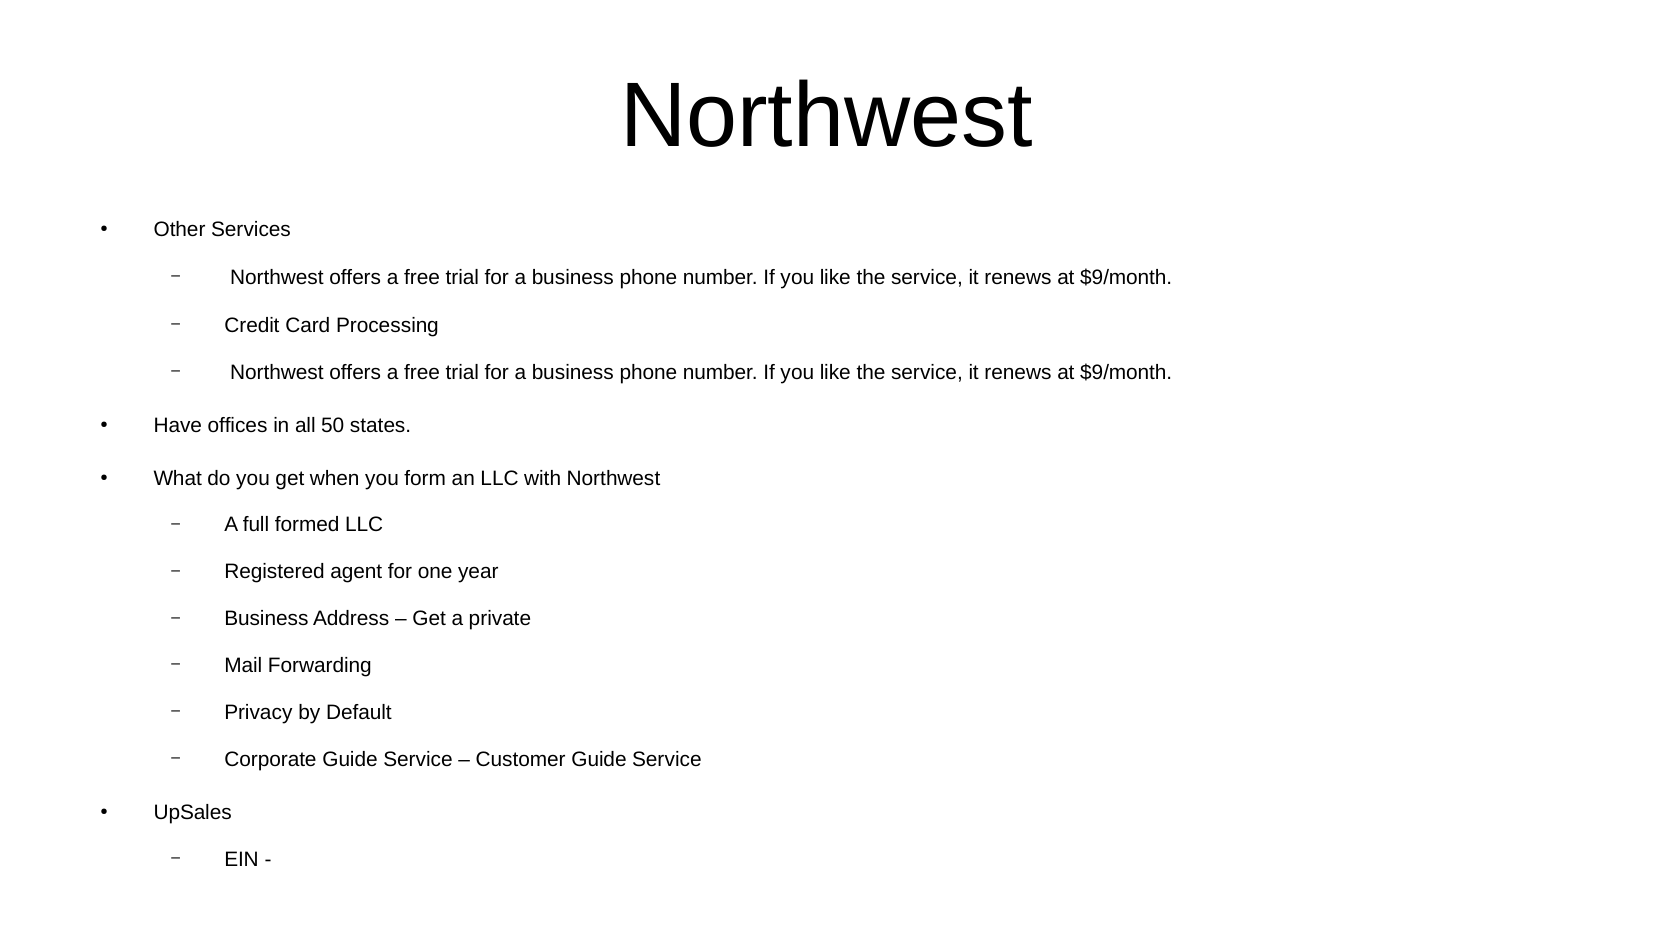

# Northwest
Other Services
 Northwest offers a free trial for a business phone number. If you like the service, it renews at $9/month.
Credit Card Processing
 Northwest offers a free trial for a business phone number. If you like the service, it renews at $9/month.
Have offices in all 50 states.
What do you get when you form an LLC with Northwest
A full formed LLC
Registered agent for one year
Business Address – Get a private
Mail Forwarding
Privacy by Default
Corporate Guide Service – Customer Guide Service
UpSales
EIN -